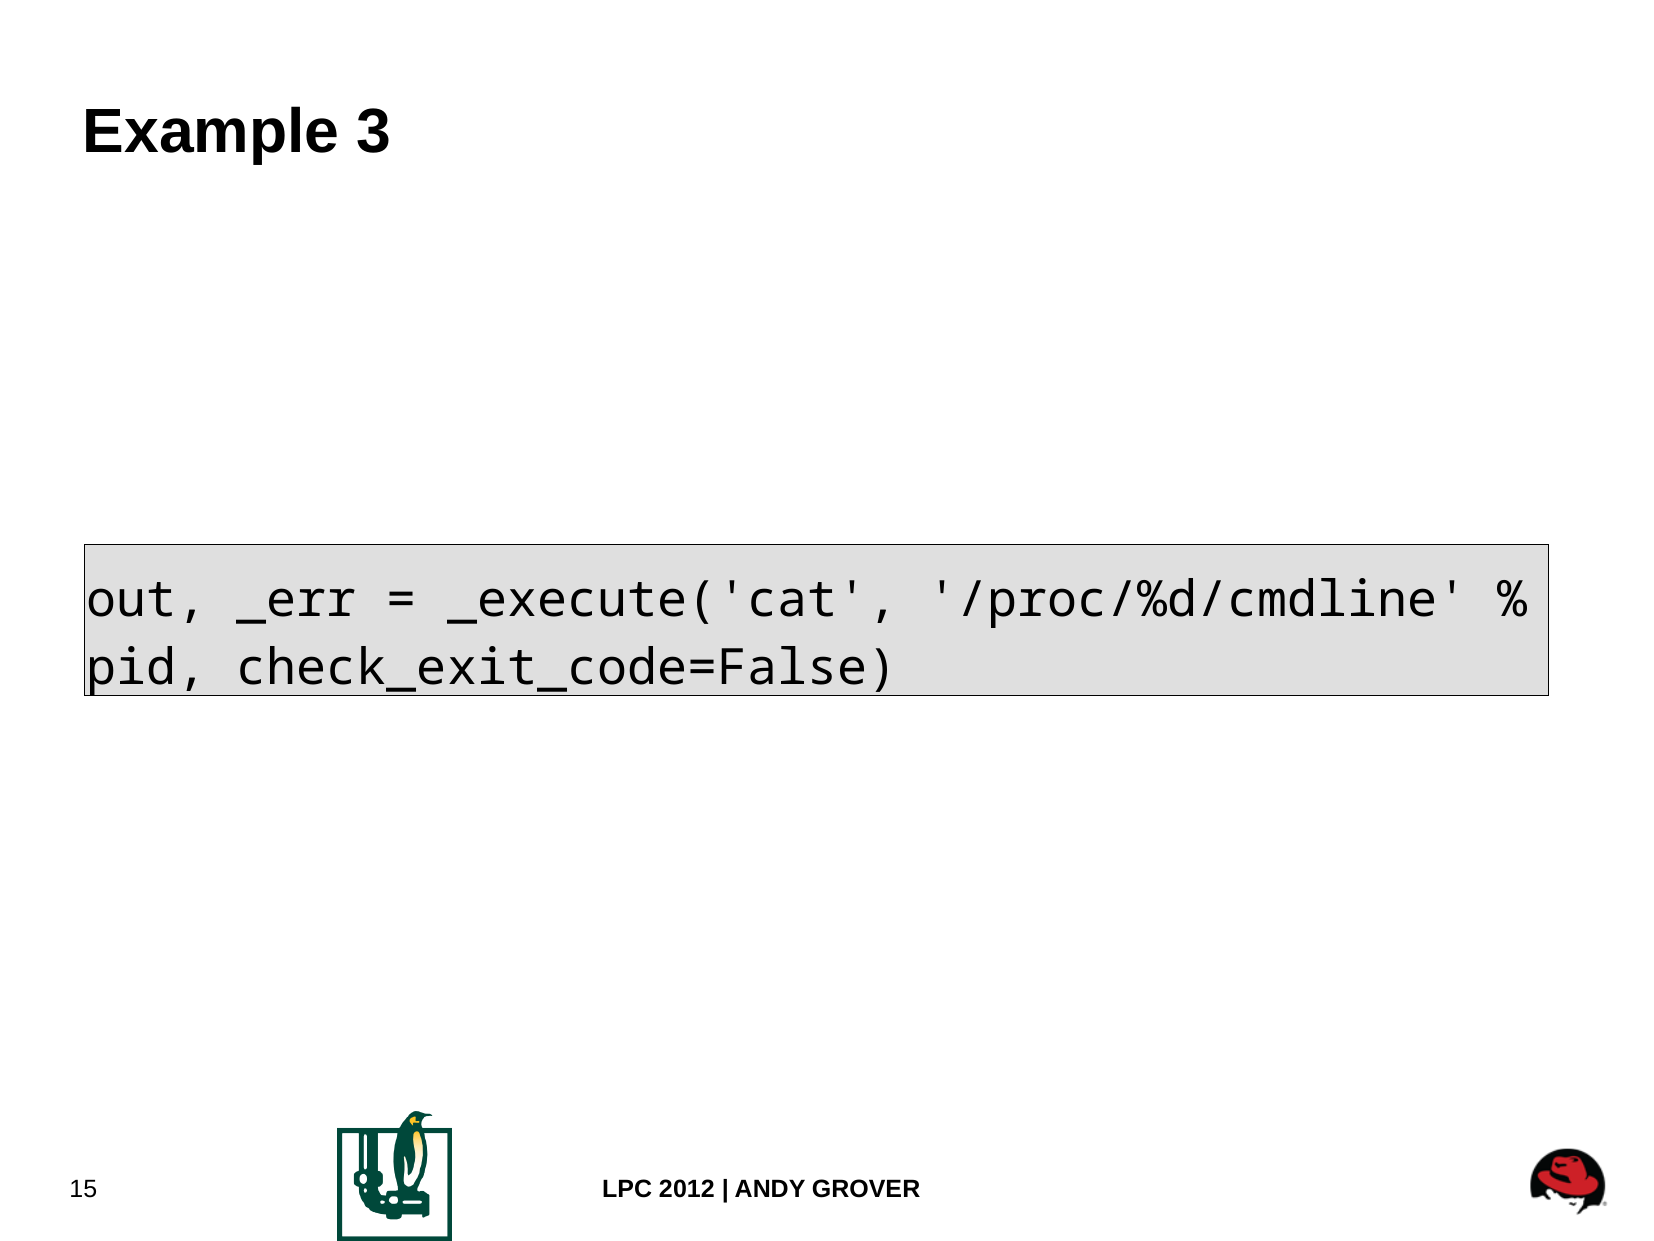

Example 3
# out, _err = _execute('cat', '/proc/%d/cmdline' % pid, check_exit_code=False)